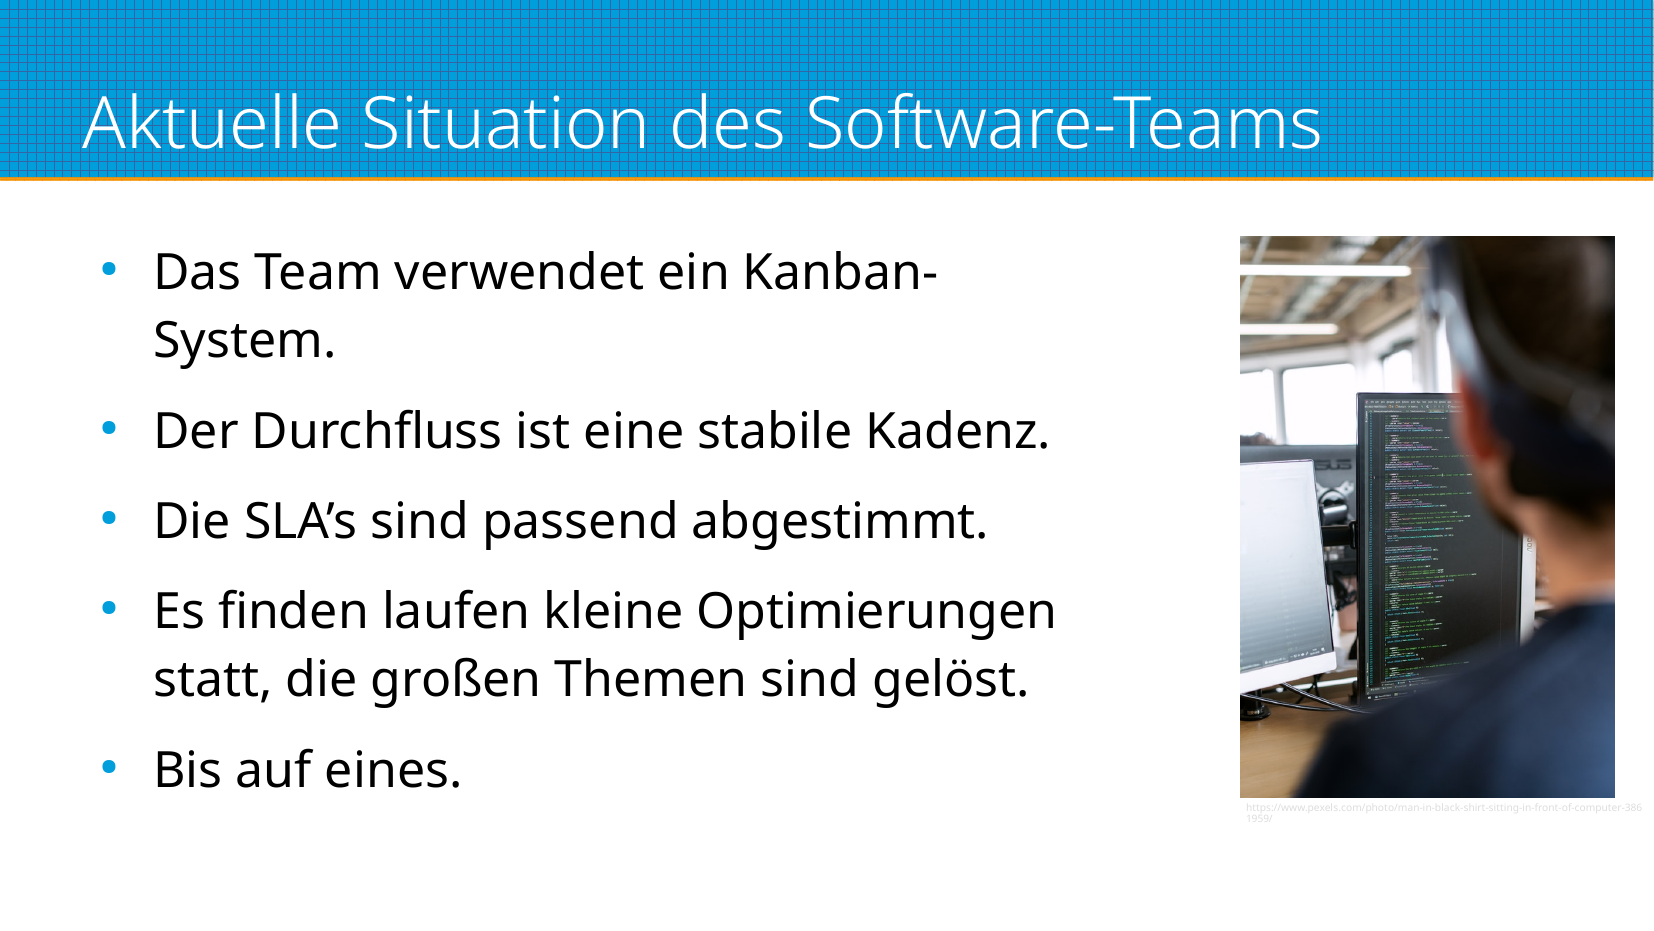

# Aktuelle Situation des Software-Teams
Das Team verwendet ein Kanban-System.
Der Durchfluss ist eine stabile Kadenz.
Die SLA’s sind passend abgestimmt.
Es finden laufen kleine Optimierungen statt, die großen Themen sind gelöst.
Bis auf eines.
https://www.pexels.com/photo/man-in-black-shirt-sitting-in-front-of-computer-3861959/